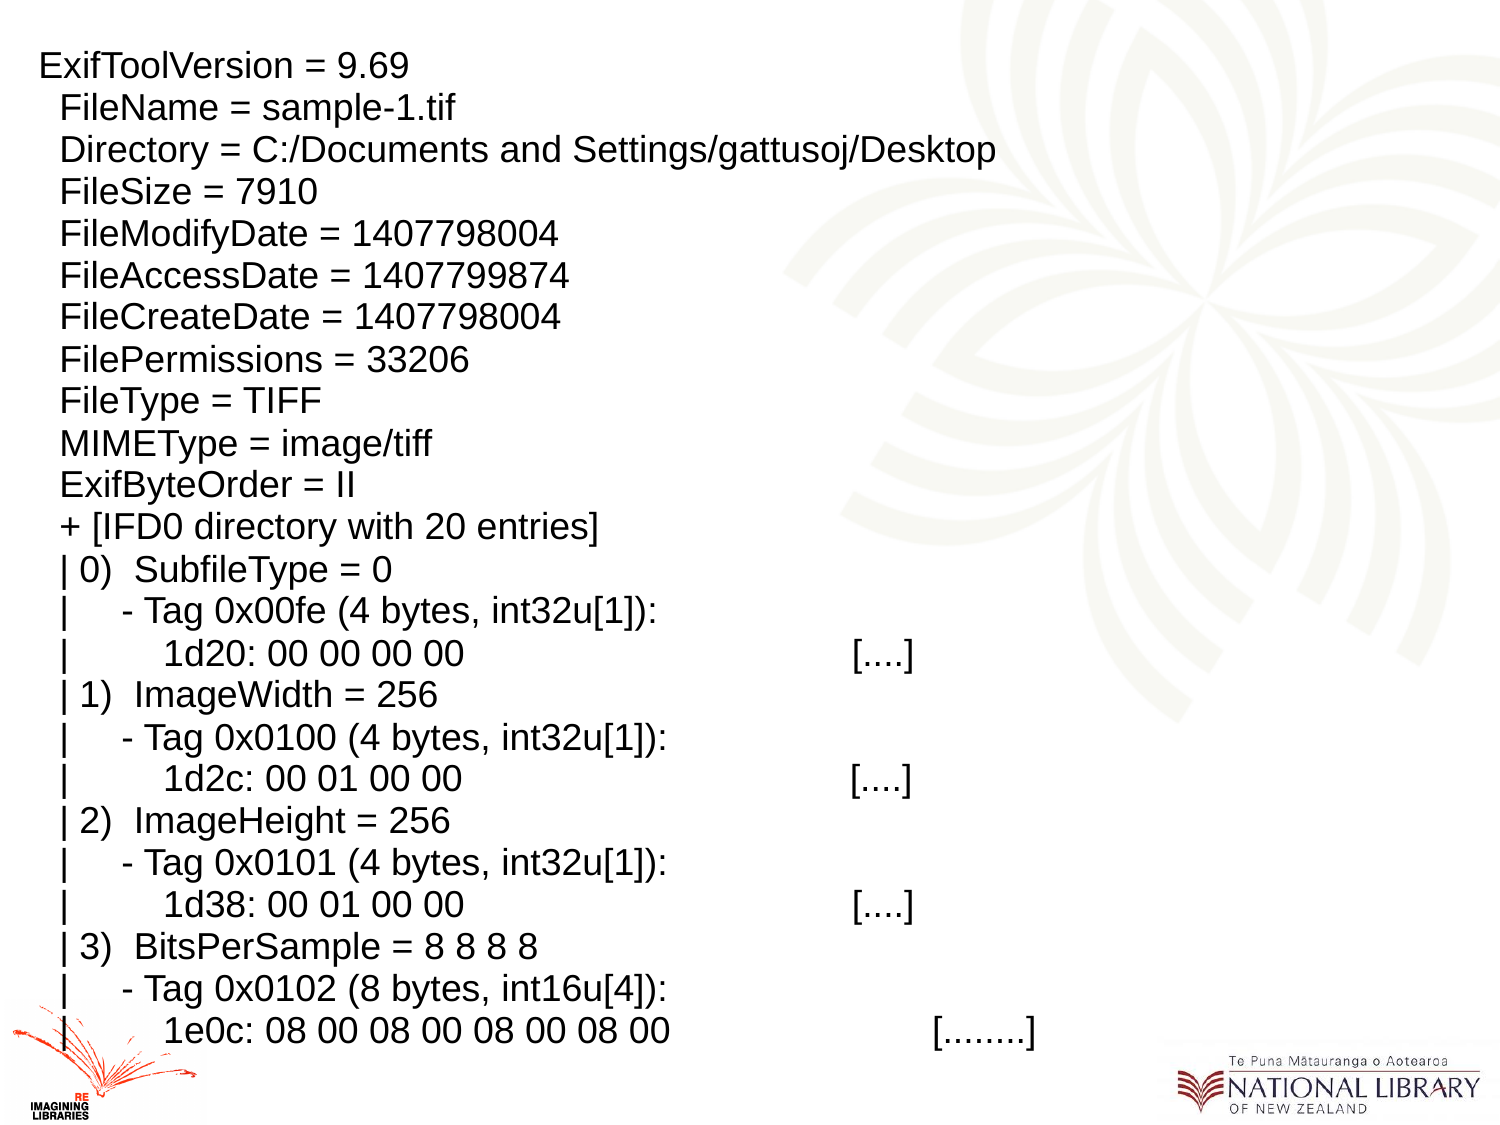

ExifToolVersion = 9.69
 FileName = sample-1.tif
 Directory = C:/Documents and Settings/gattusoj/Desktop
 FileSize = 7910
 FileModifyDate = 1407798004
 FileAccessDate = 1407799874
 FileCreateDate = 1407798004
 FilePermissions = 33206
 FileType = TIFF
 MIMEType = image/tiff
 ExifByteOrder = II
 + [IFD0 directory with 20 entries]
 | 0) SubfileType = 0
 | - Tag 0x00fe (4 bytes, int32u[1]):
 | 1d20: 00 00 00 00 [....]
 | 1) ImageWidth = 256
 | - Tag 0x0100 (4 bytes, int32u[1]):
 | 1d2c: 00 01 00 00 [....]
 | 2) ImageHeight = 256
 | - Tag 0x0101 (4 bytes, int32u[1]):
 | 1d38: 00 01 00 00 [....]
 | 3) BitsPerSample = 8 8 8 8
 | - Tag 0x0102 (8 bytes, int16u[4]):
 | 1e0c: 08 00 08 00 08 00 08 00 [........]